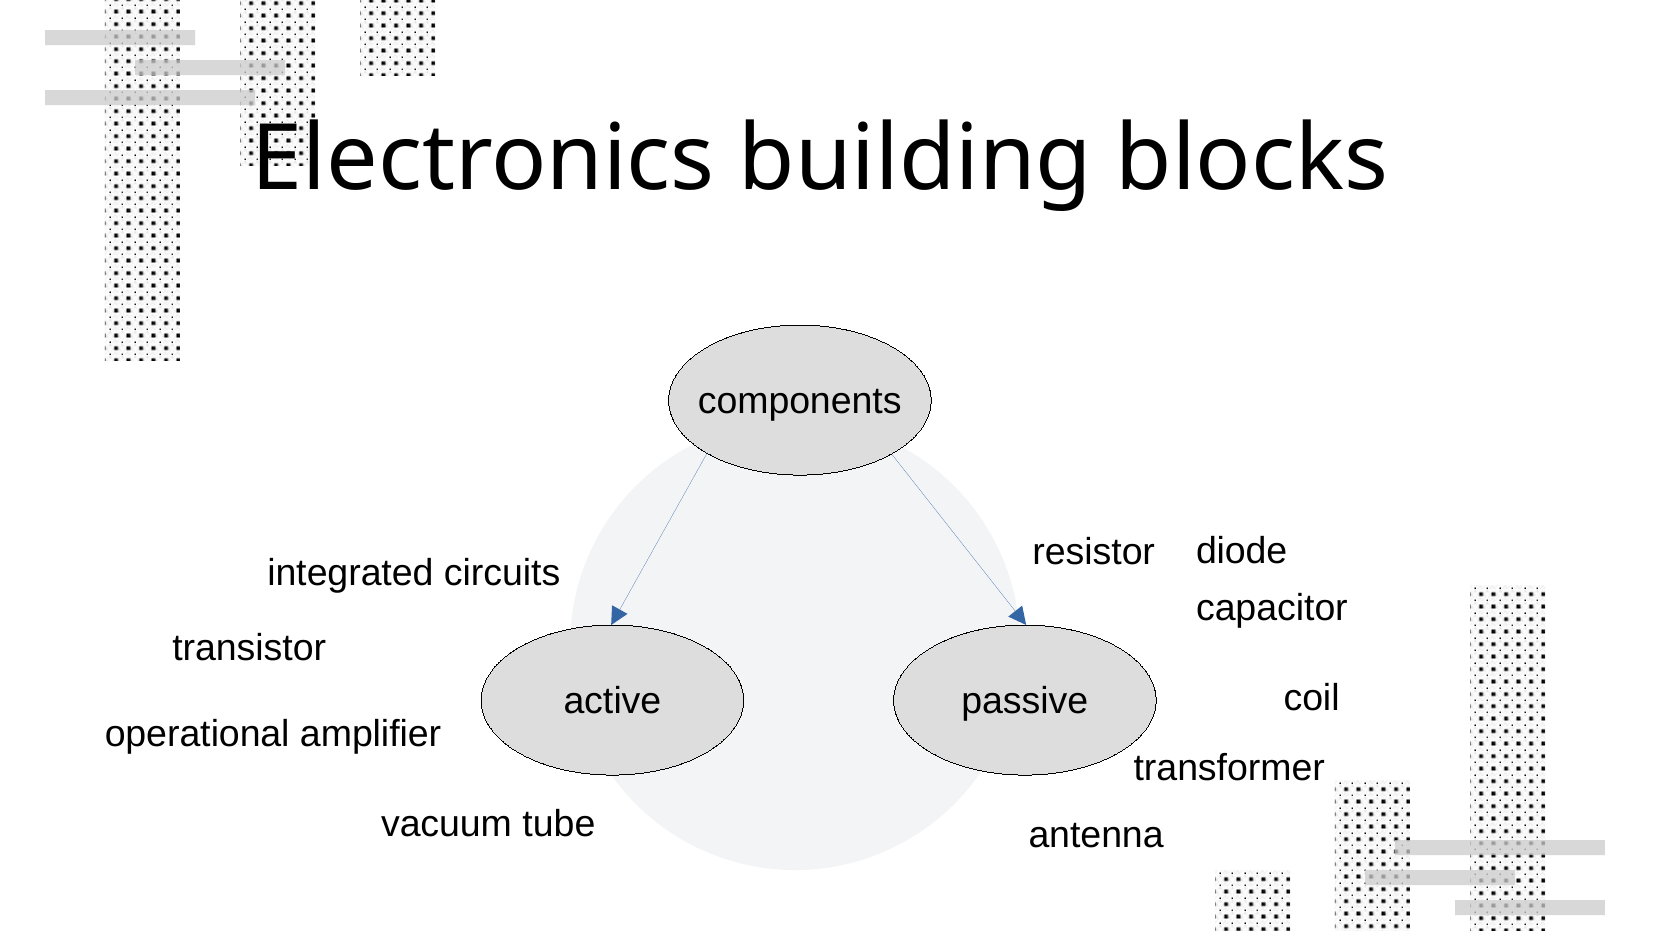

# Electronics building blocks
components
diode
resistor
integrated circuits
capacitor
transistor
active
passive
coil
operational amplifier
transformer
vacuum tube
antenna